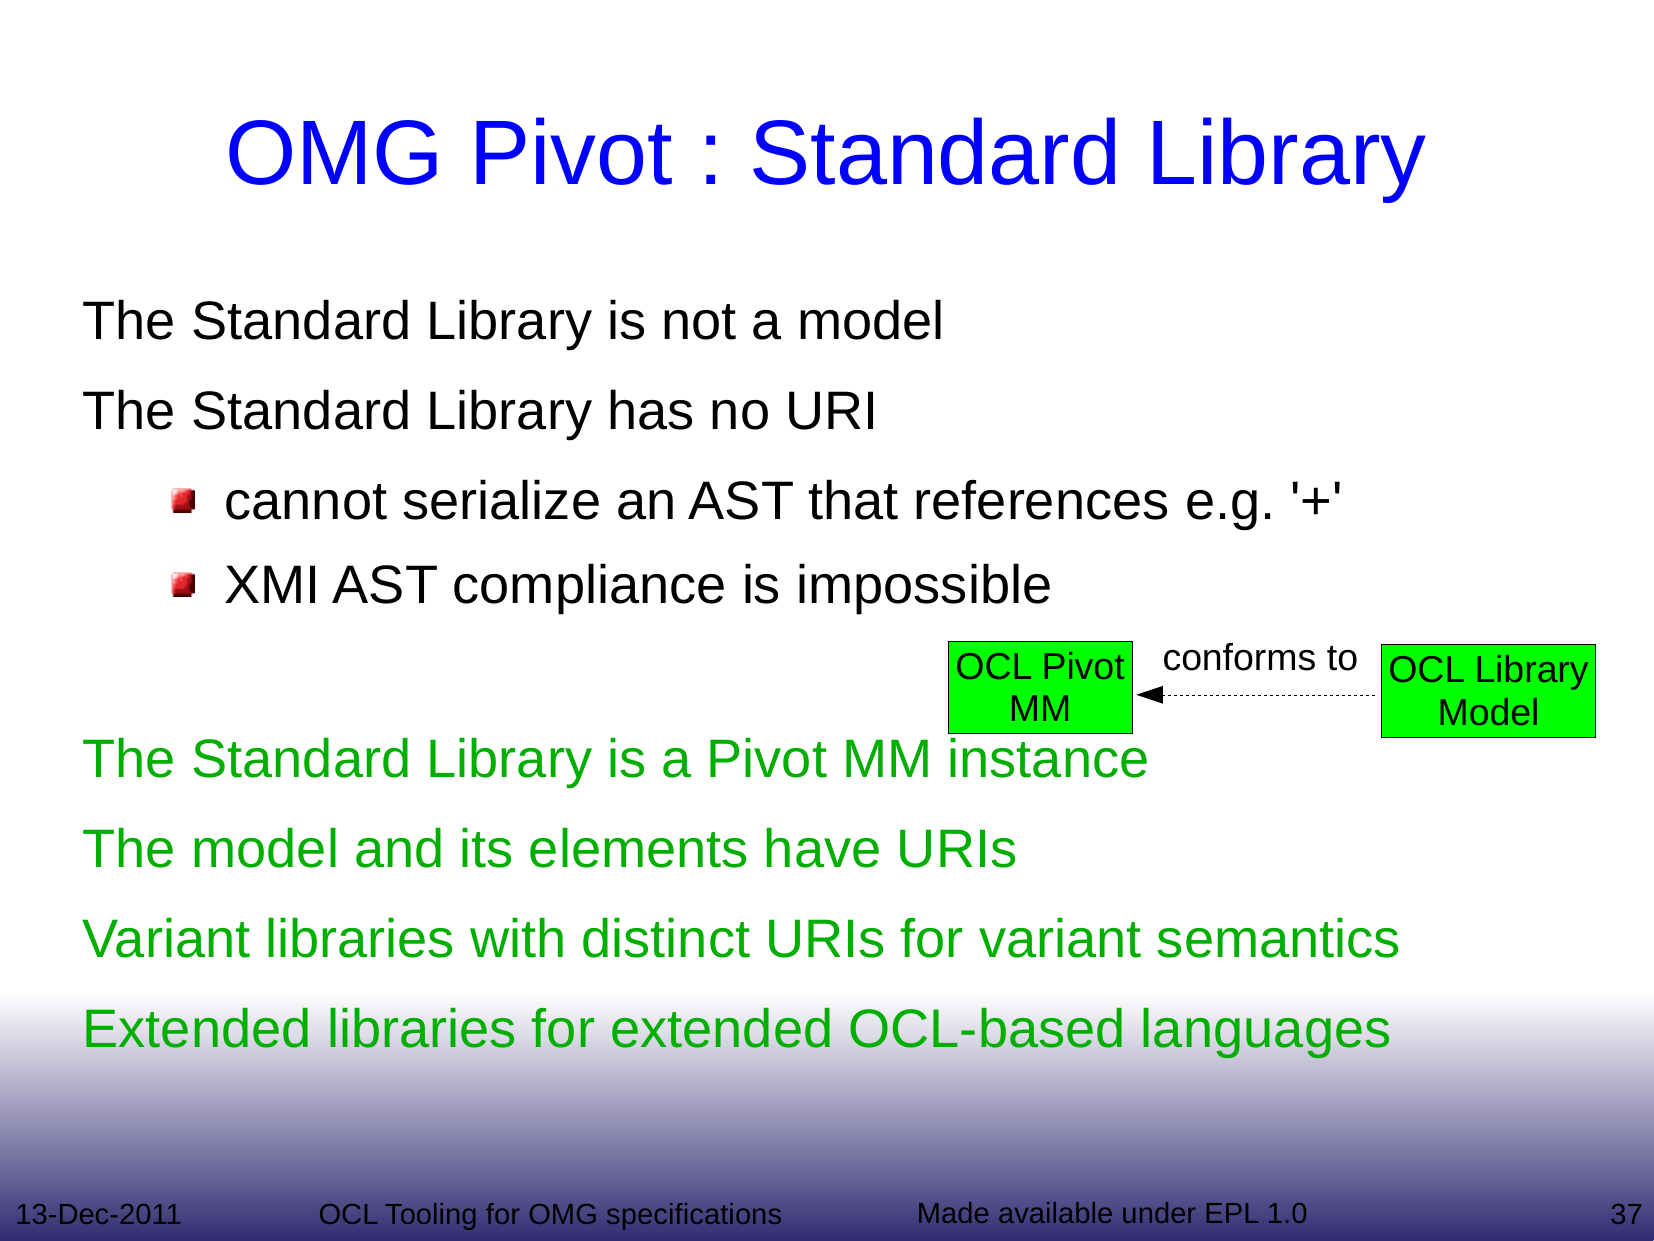

# OMG Pivot : Standard Library
The Standard Library is not a model
The Standard Library has no URI
cannot serialize an AST that references e.g. '+'
XMI AST compliance is impossible
The Standard Library is a Pivot MM instance
The model and its elements have URIs
Variant libraries with distinct URIs for variant semantics
Extended libraries for extended OCL-based languages
conforms to
OCL Pivot
MM
OCL Library
Model
13-Dec-2011
OCL Tooling for OMG specifications
37